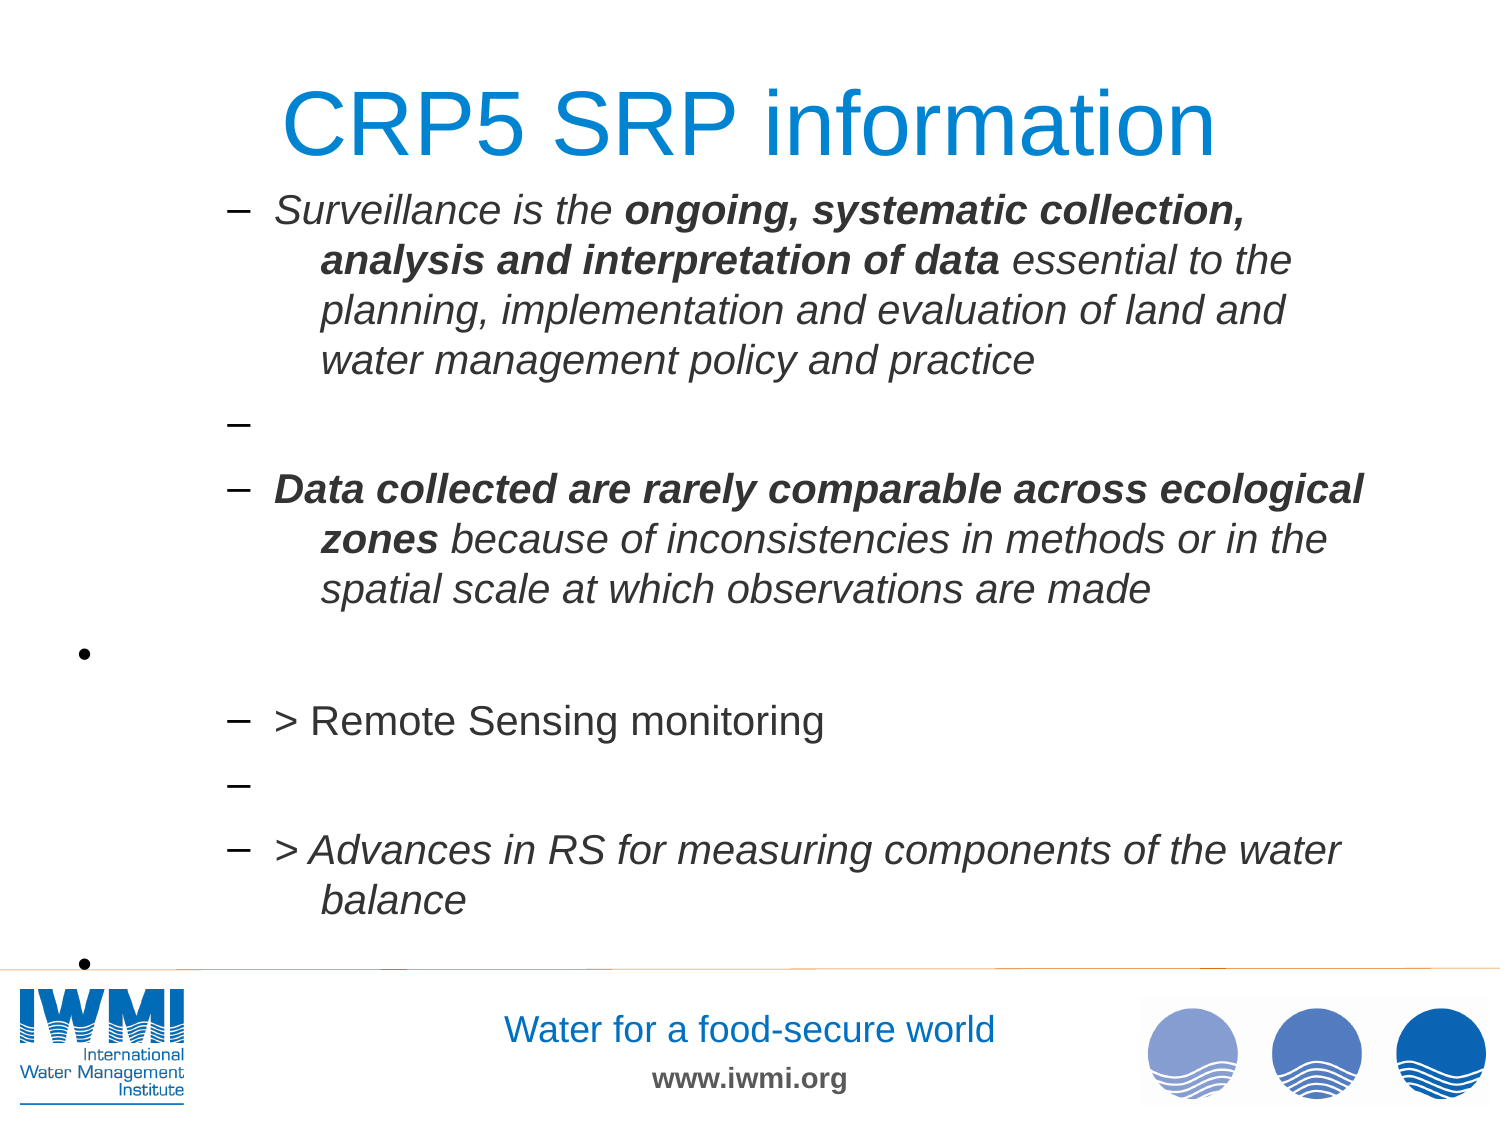

# CRP5 SRP information
Surveillance  is  the  ongoing,  systematic  collection,  analysis  and  interpretation  of  data  essential  to  the  planning,  implementation  and  evaluation  of  land  and  water  management  policy  and  practice
Data  collected  are  rarely  comparable  across  ecological  zones  because  of  inconsistencies  in  methods  or  in  the  spatial  scale  at  which  observations  are  made
> Remote Sensing monitoring
> Advances  in RS for  measuring  components  of  the water  balance